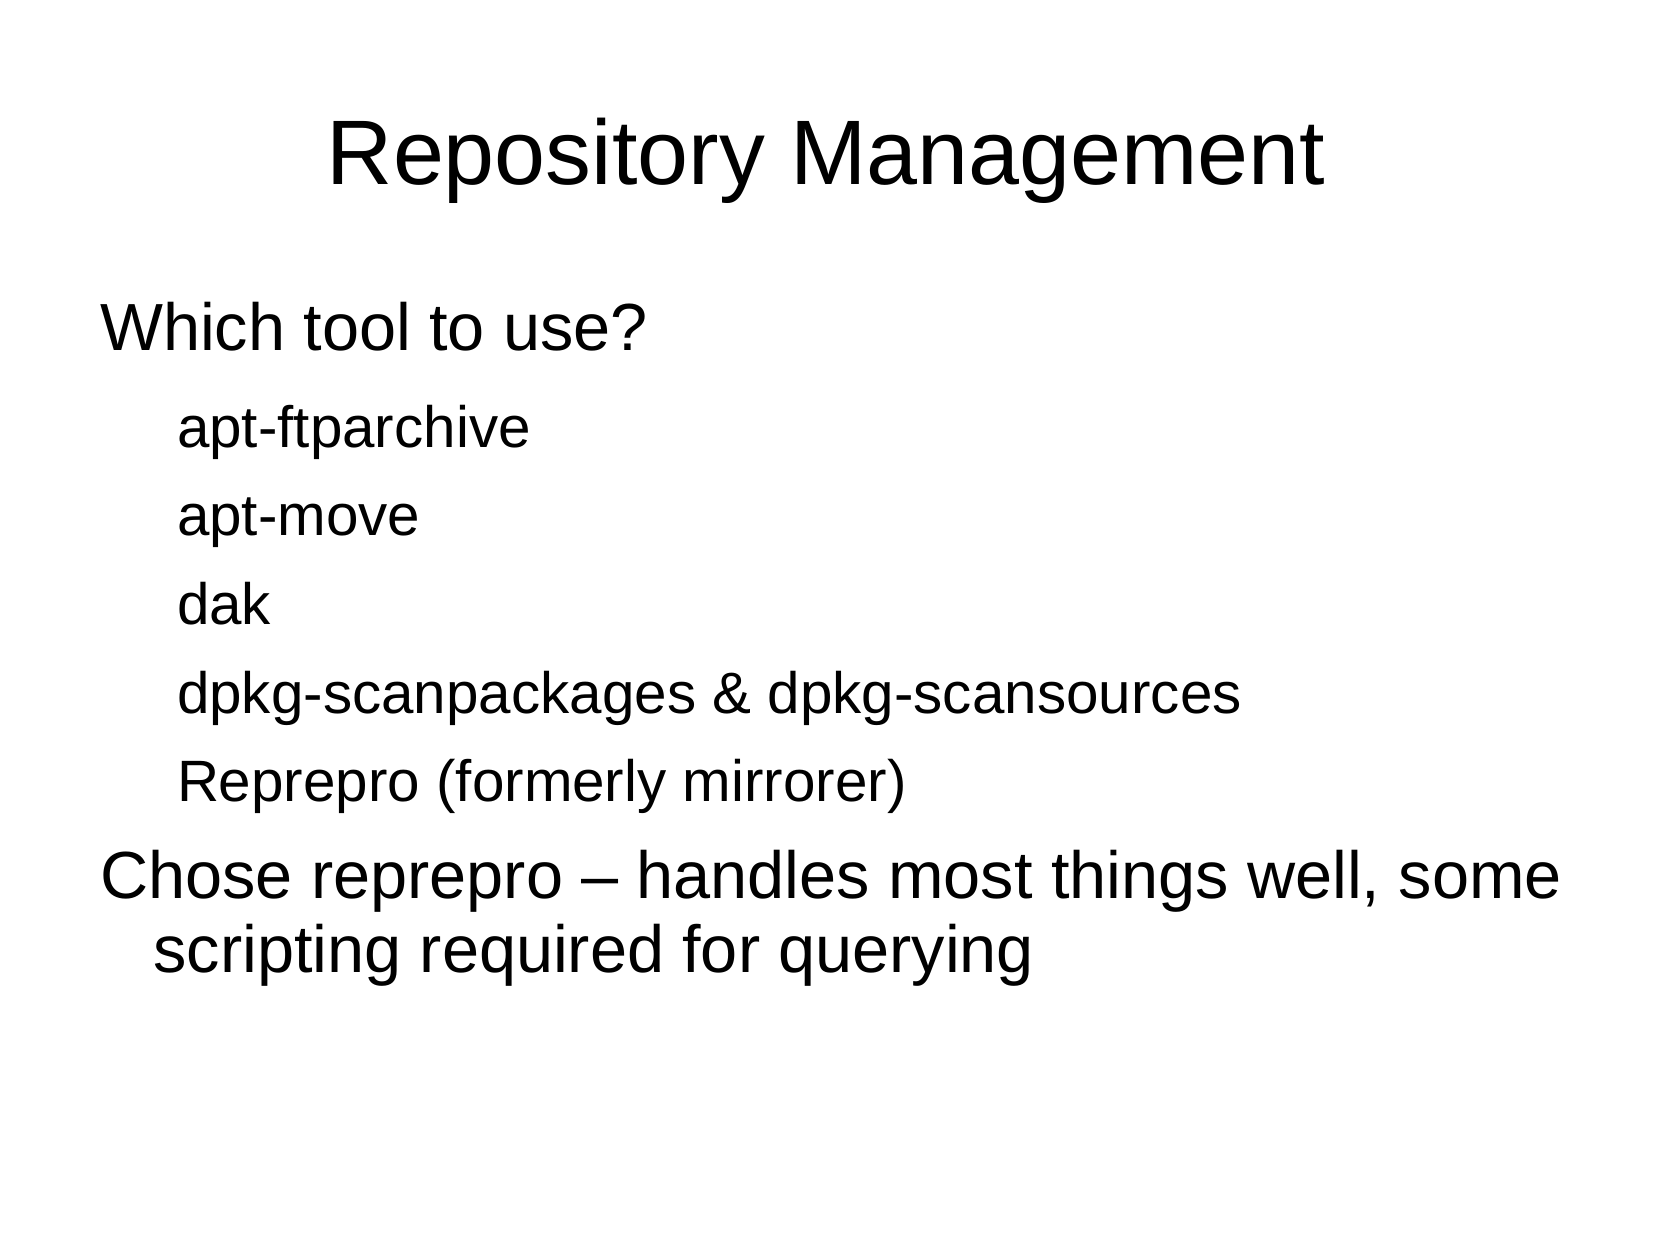

# Repository Management
Which tool to use?
apt-ftparchive
apt-move
dak
dpkg-scanpackages & dpkg-scansources
Reprepro (formerly mirrorer)
Chose reprepro – handles most things well, some scripting required for querying